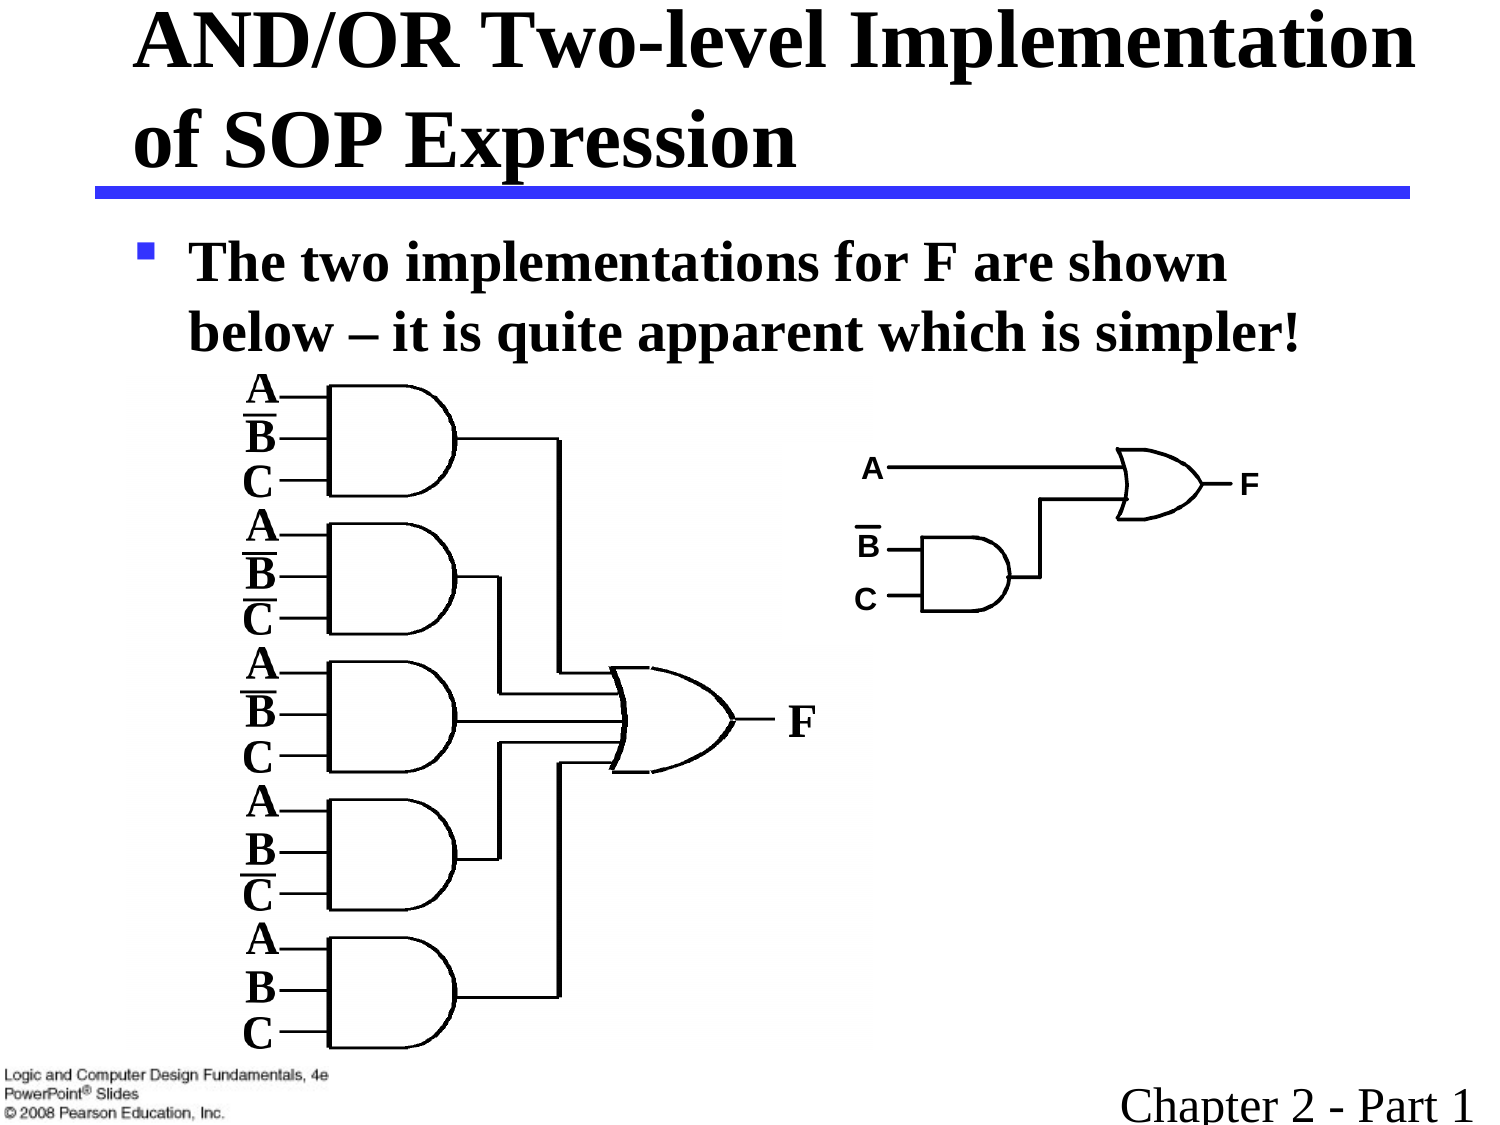

# AND/OR Two-level Implementation of SOP Expression
The two implementations for F are shown below – it is quite apparent which is simpler!
55